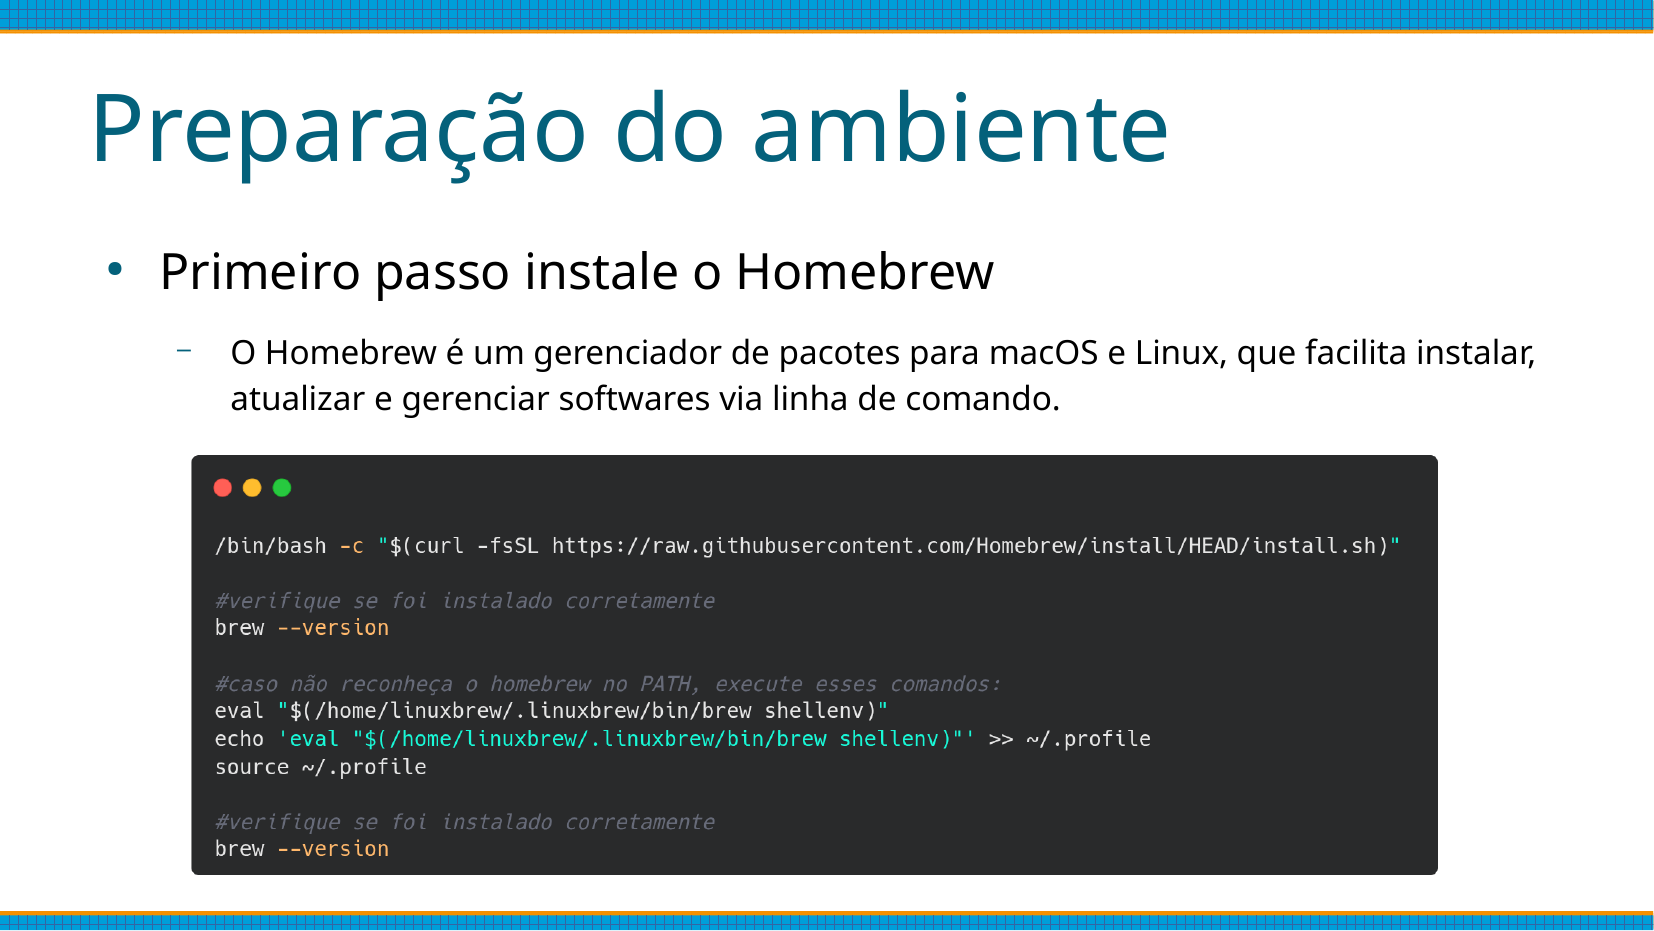

# Preparação do ambiente
Primeiro passo instale o Homebrew
O Homebrew é um gerenciador de pacotes para macOS e Linux, que facilita instalar, atualizar e gerenciar softwares via linha de comando.